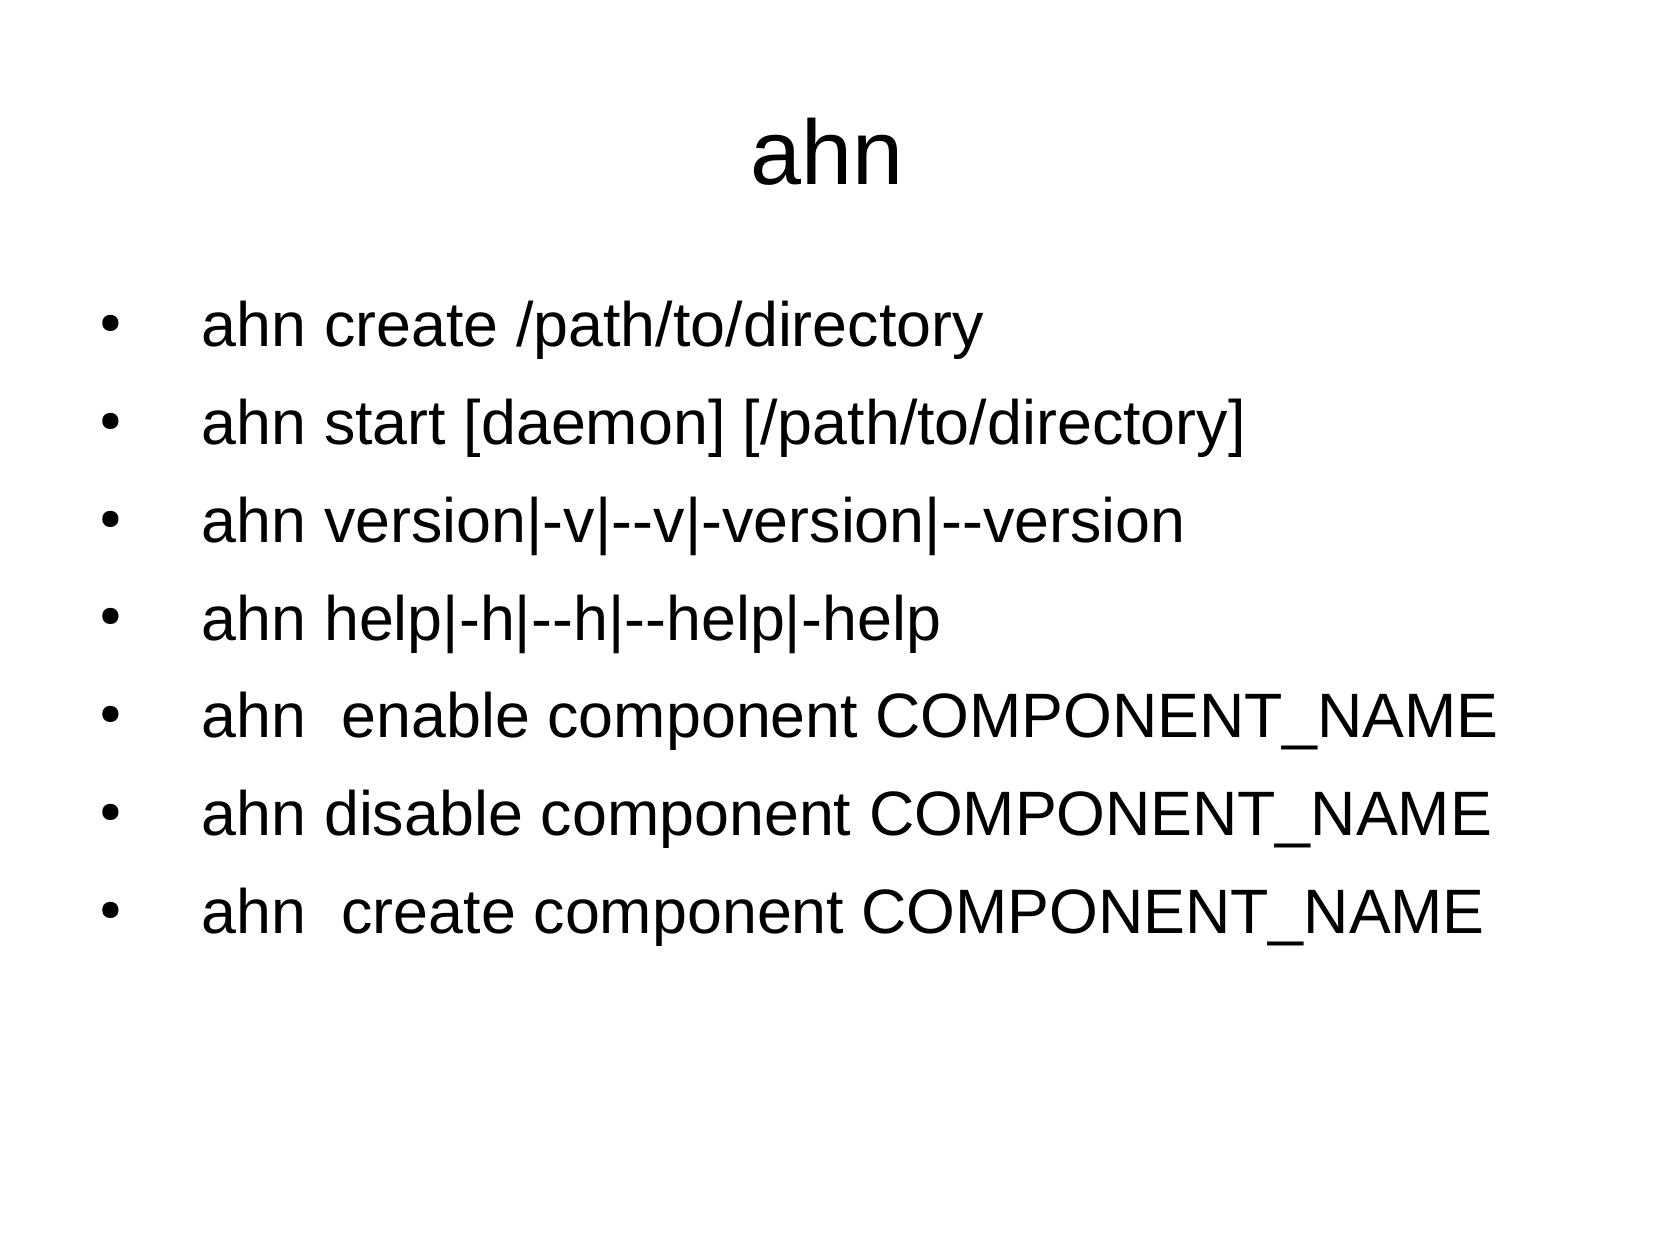

# ahn
 ahn create /path/to/directory
 ahn start [daemon] [/path/to/directory]
 ahn version|-v|--v|-version|--version
 ahn help|-h|--h|--help|-help
 ahn enable component COMPONENT_NAME
 ahn disable component COMPONENT_NAME
 ahn create component COMPONENT_NAME